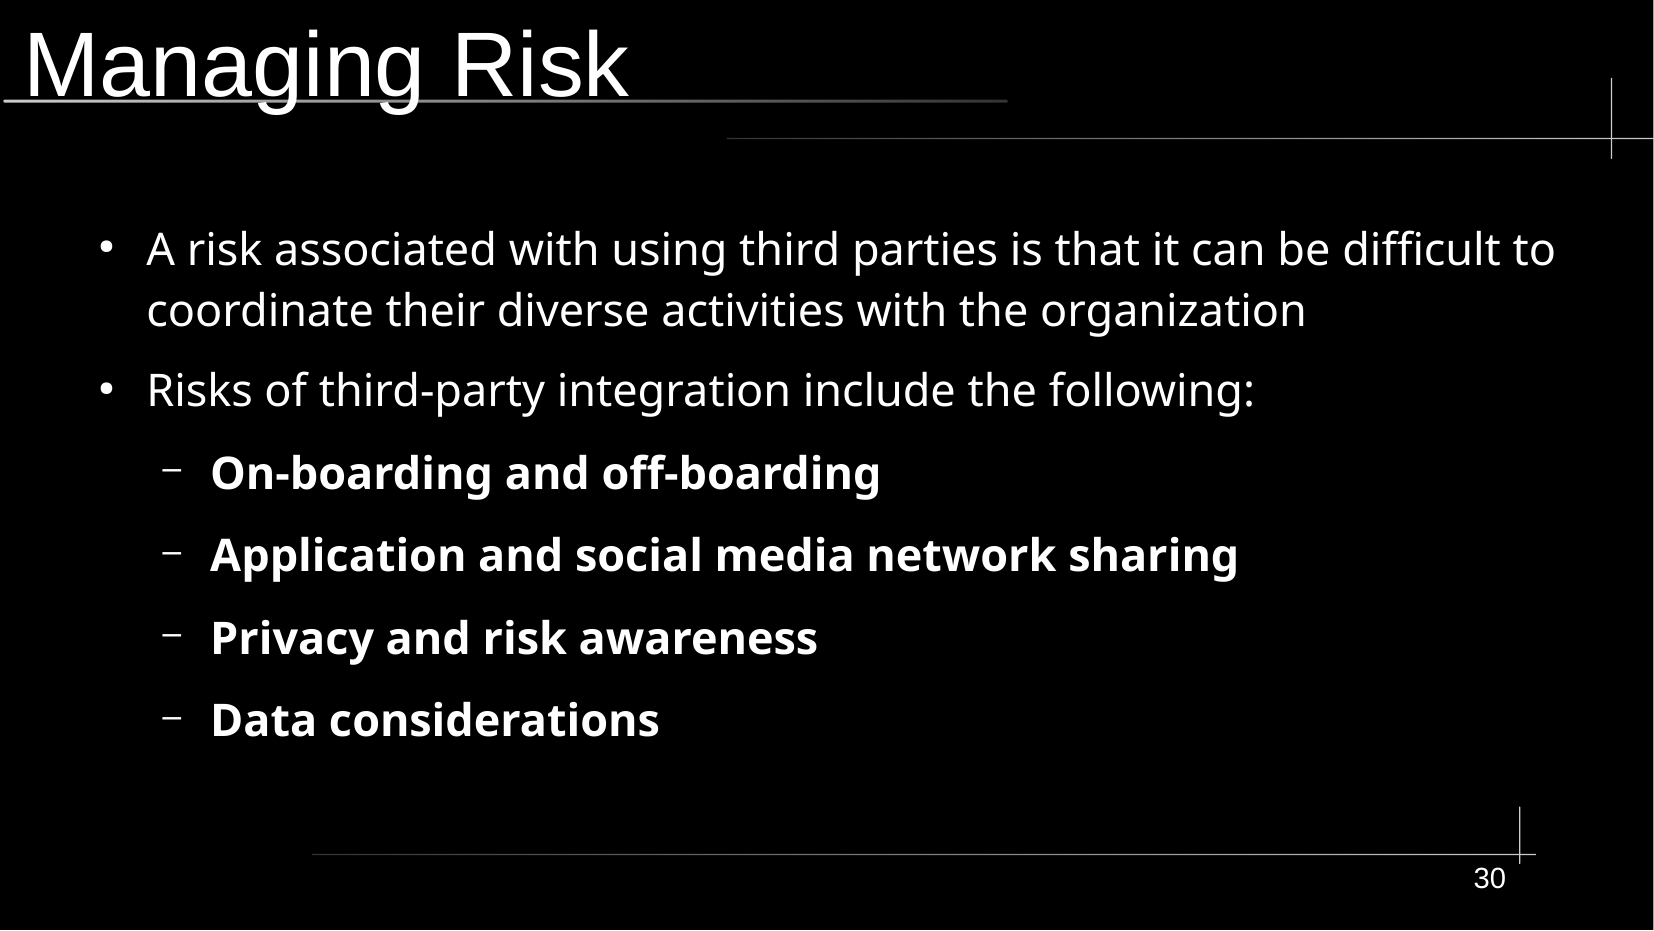

# Managing Risk
A risk associated with using third parties is that it can be difficult to coordinate their diverse activities with the organization
Risks of third-party integration include the following:
On-boarding and off-boarding
Application and social media network sharing
Privacy and risk awareness
Data considerations
30